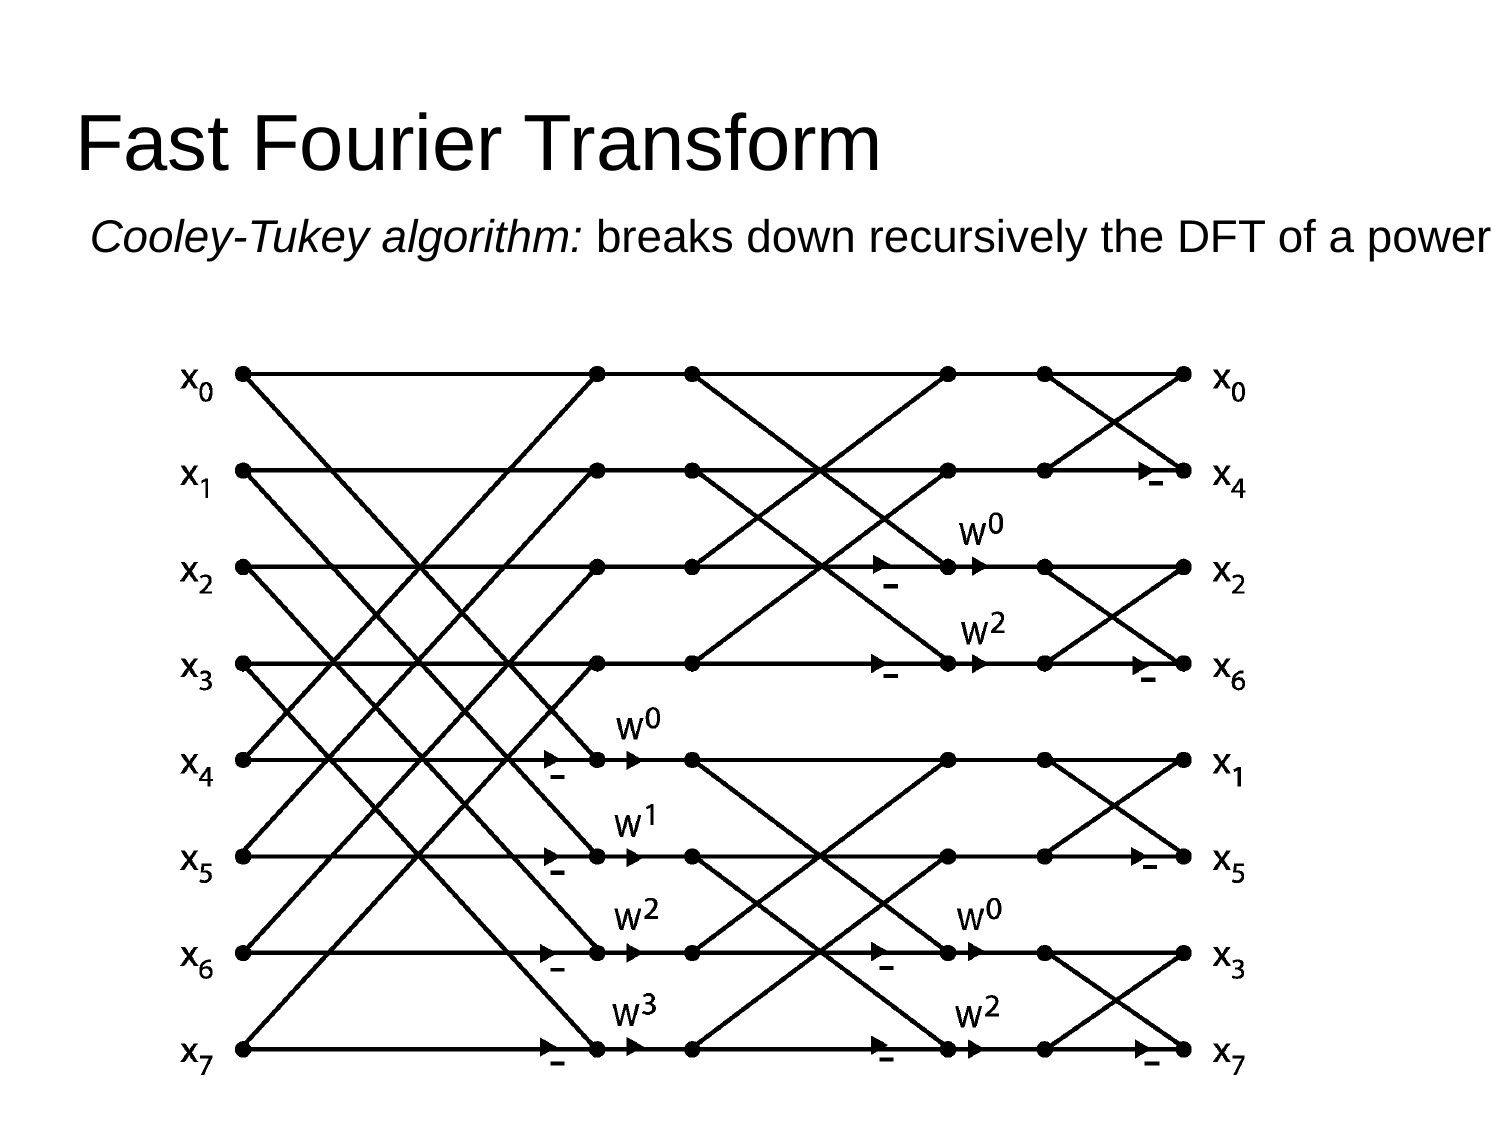

# Fast Fourier Transform
Cooley-Tukey algorithm: breaks down recursively the DFT of a power of 2 size into two pieces of size N/2.